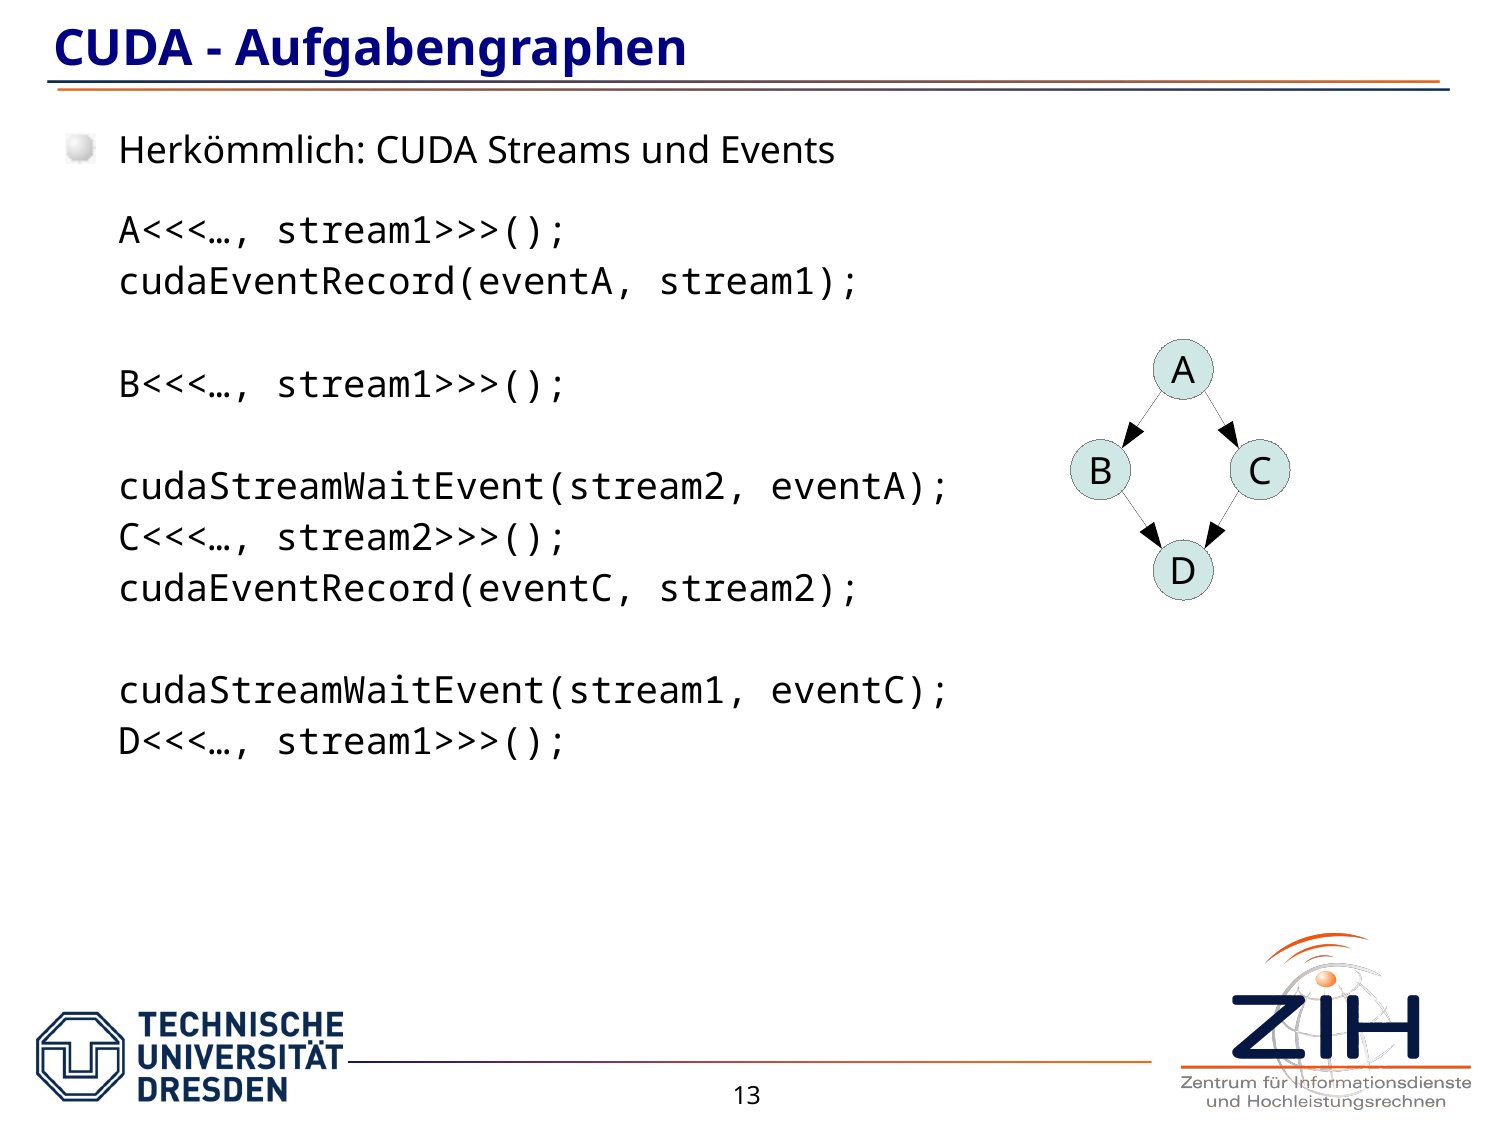

# CUDA - Aufgabengraphen
Herkömmlich: CUDA Streams und Events
A<<<…, stream1>>>();
cudaEventRecord(eventA, stream1);
B<<<…, stream1>>>();
cudaStreamWaitEvent(stream2, eventA);
C<<<…, stream2>>>();
cudaEventRecord(eventC, stream2);
cudaStreamWaitEvent(stream1, eventC);
D<<<…, stream1>>>();
A
B
C
D
13